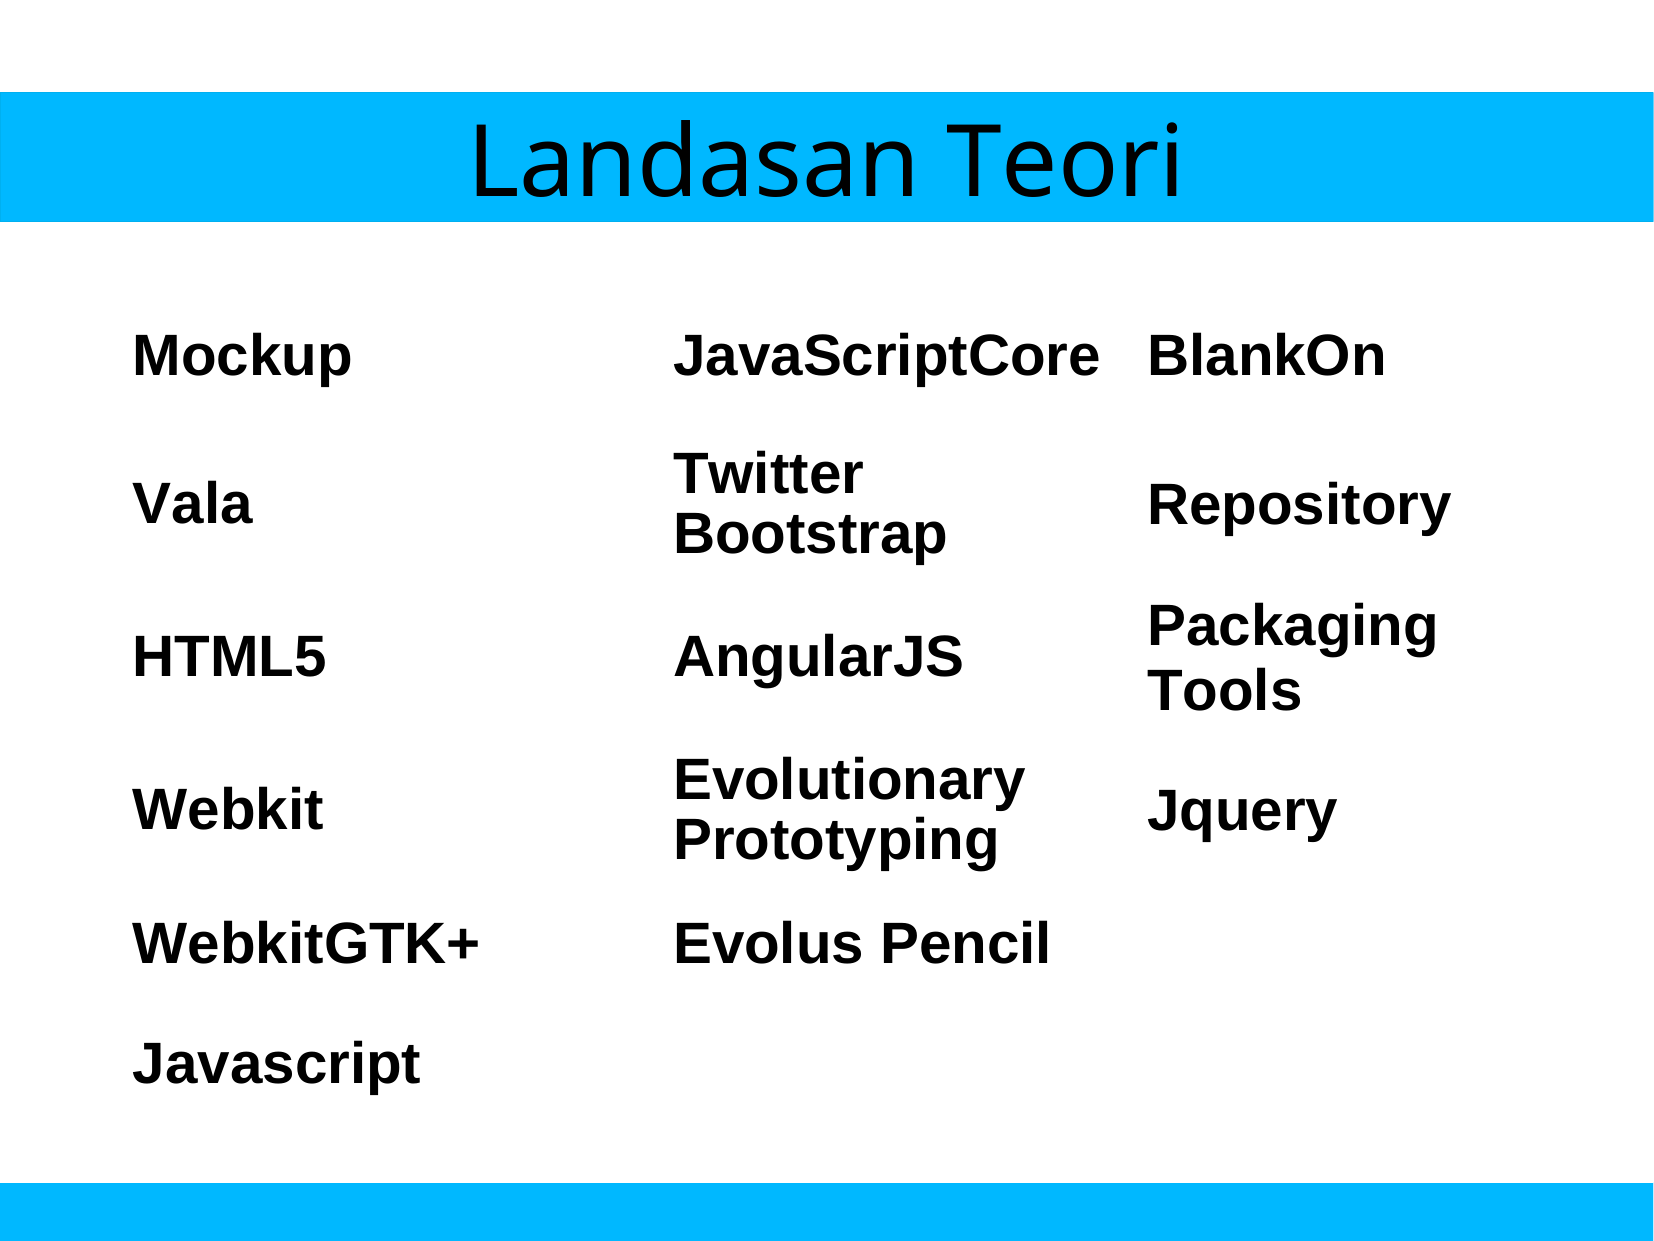

Landasan Teori
| Mockup | JavaScriptCore | BlankOn |
| --- | --- | --- |
| Vala | Twitter Bootstrap | Repository |
| HTML5 | AngularJS | Packaging Tools |
| Webkit | Evolutionary Prototyping | Jquery |
| WebkitGTK+ | Evolus Pencil | |
| Javascript | | |